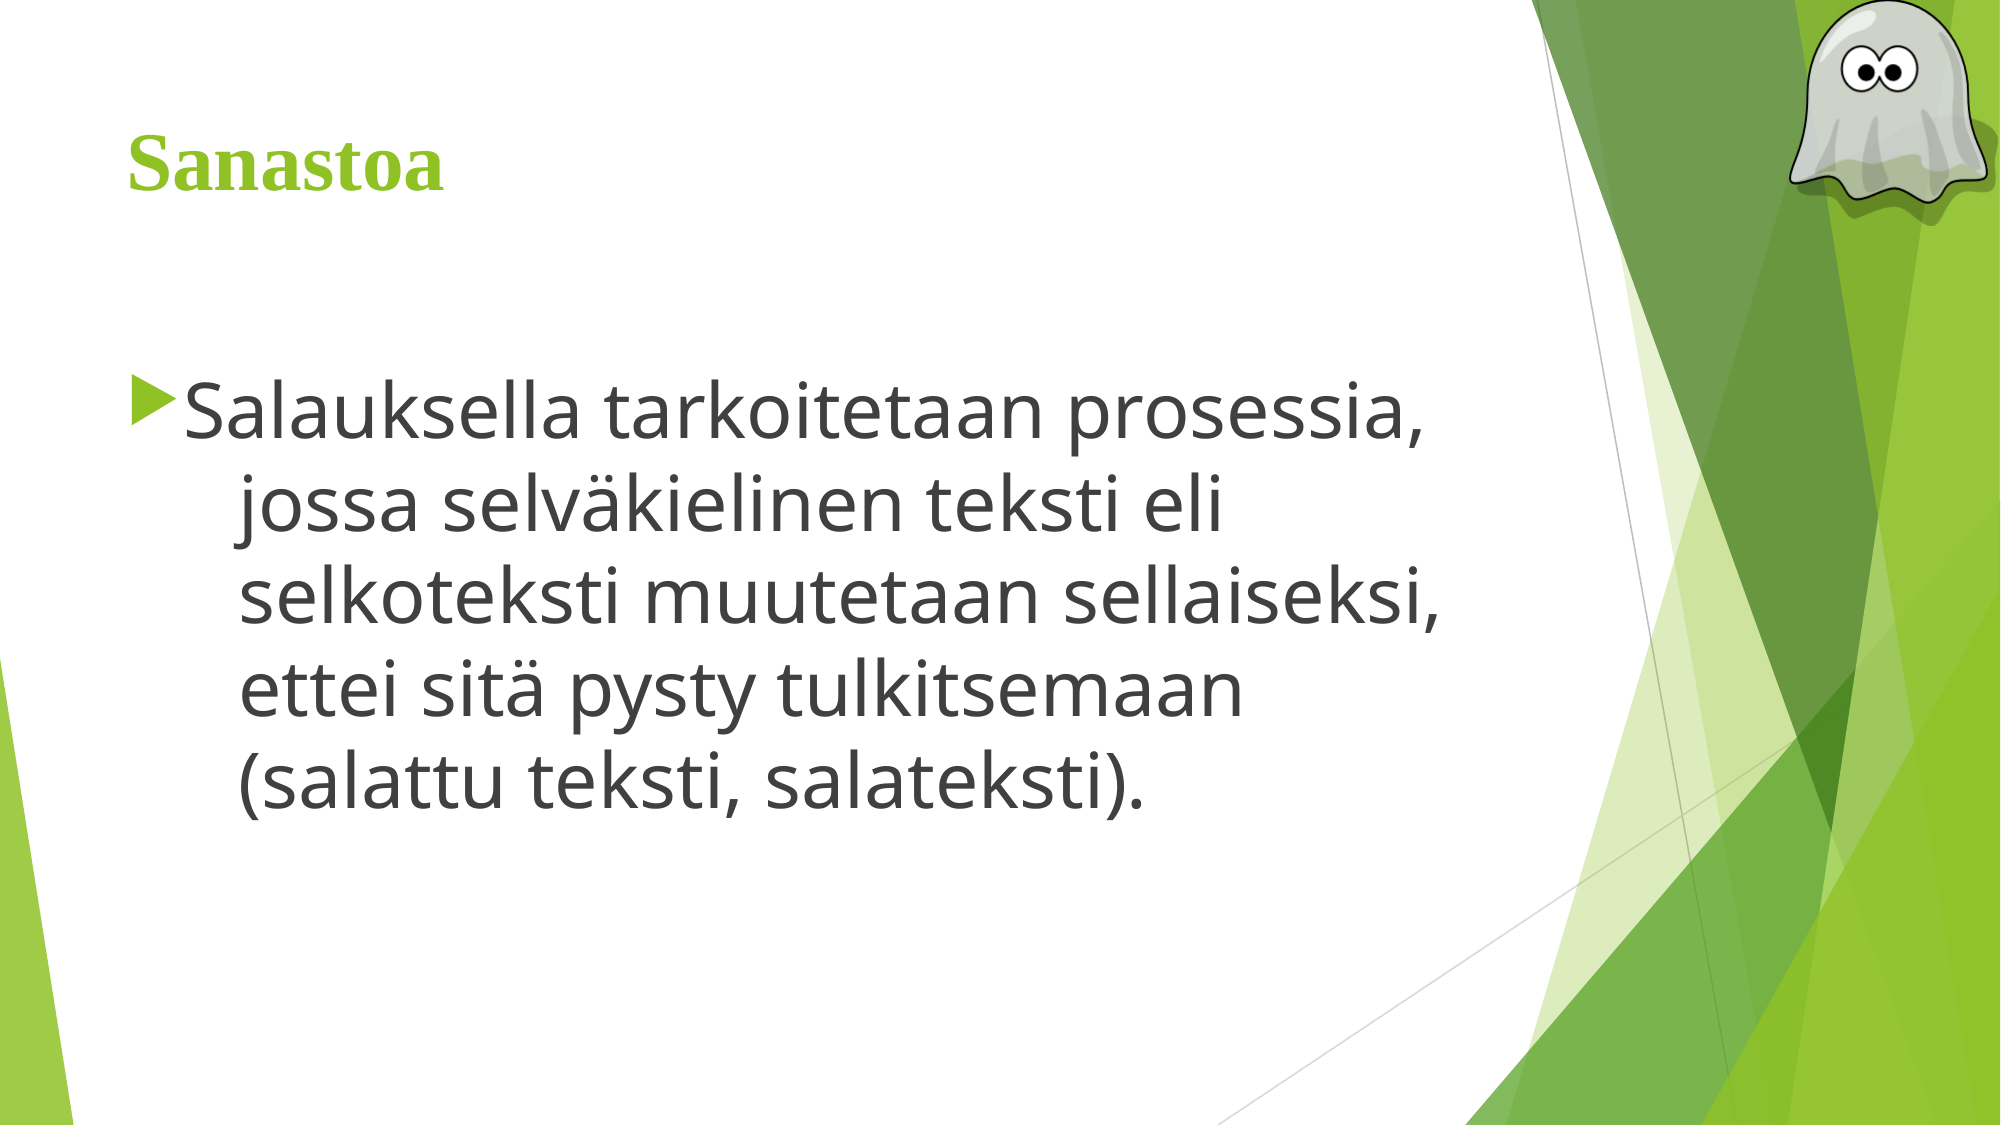

# Sanastoa
Salauksella tarkoitetaan prosessia, jossa selväkielinen teksti eli selkoteksti muutetaan sellaiseksi, ettei sitä pysty tulkitsemaan (salattu teksti, salateksti).